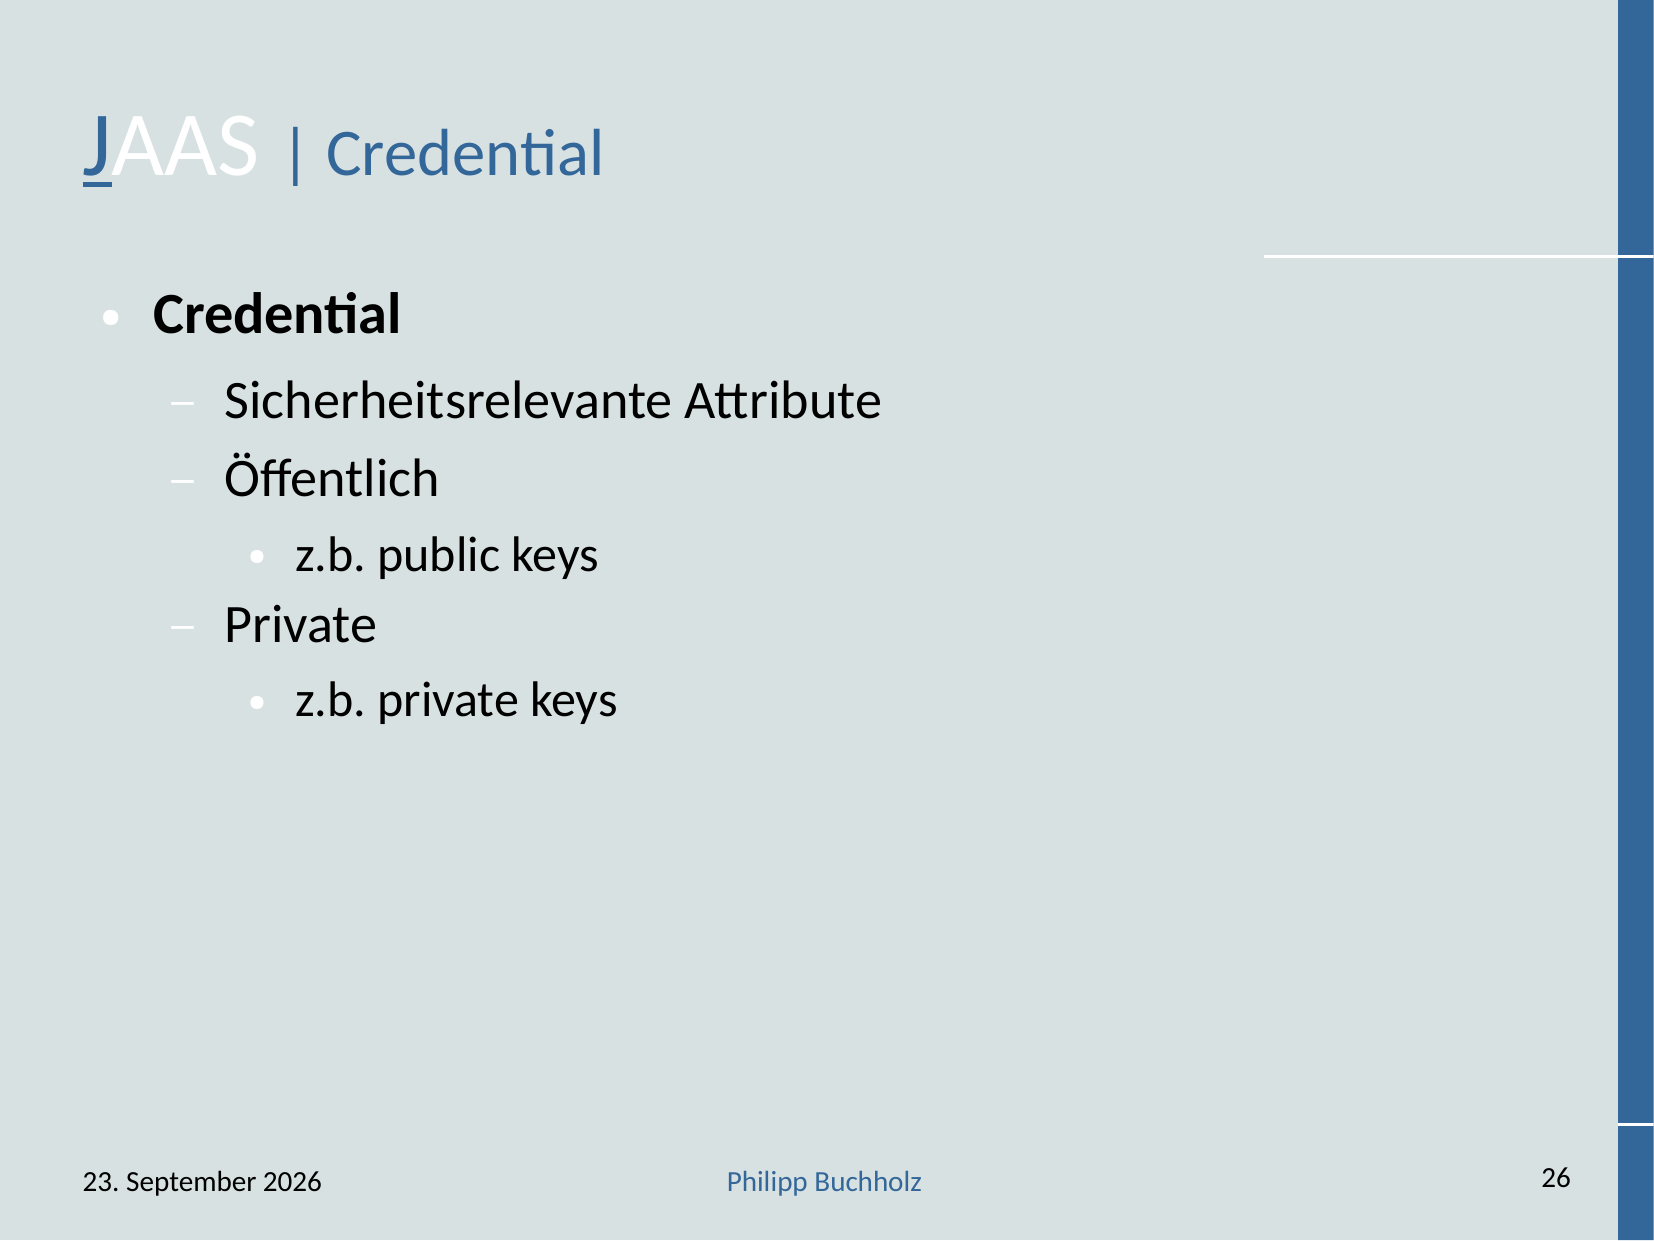

# JAAS | Credential
Credential
Sicherheitsrelevante Attribute
Öffentlich
z.b. public keys
Private
z.b. private keys
26